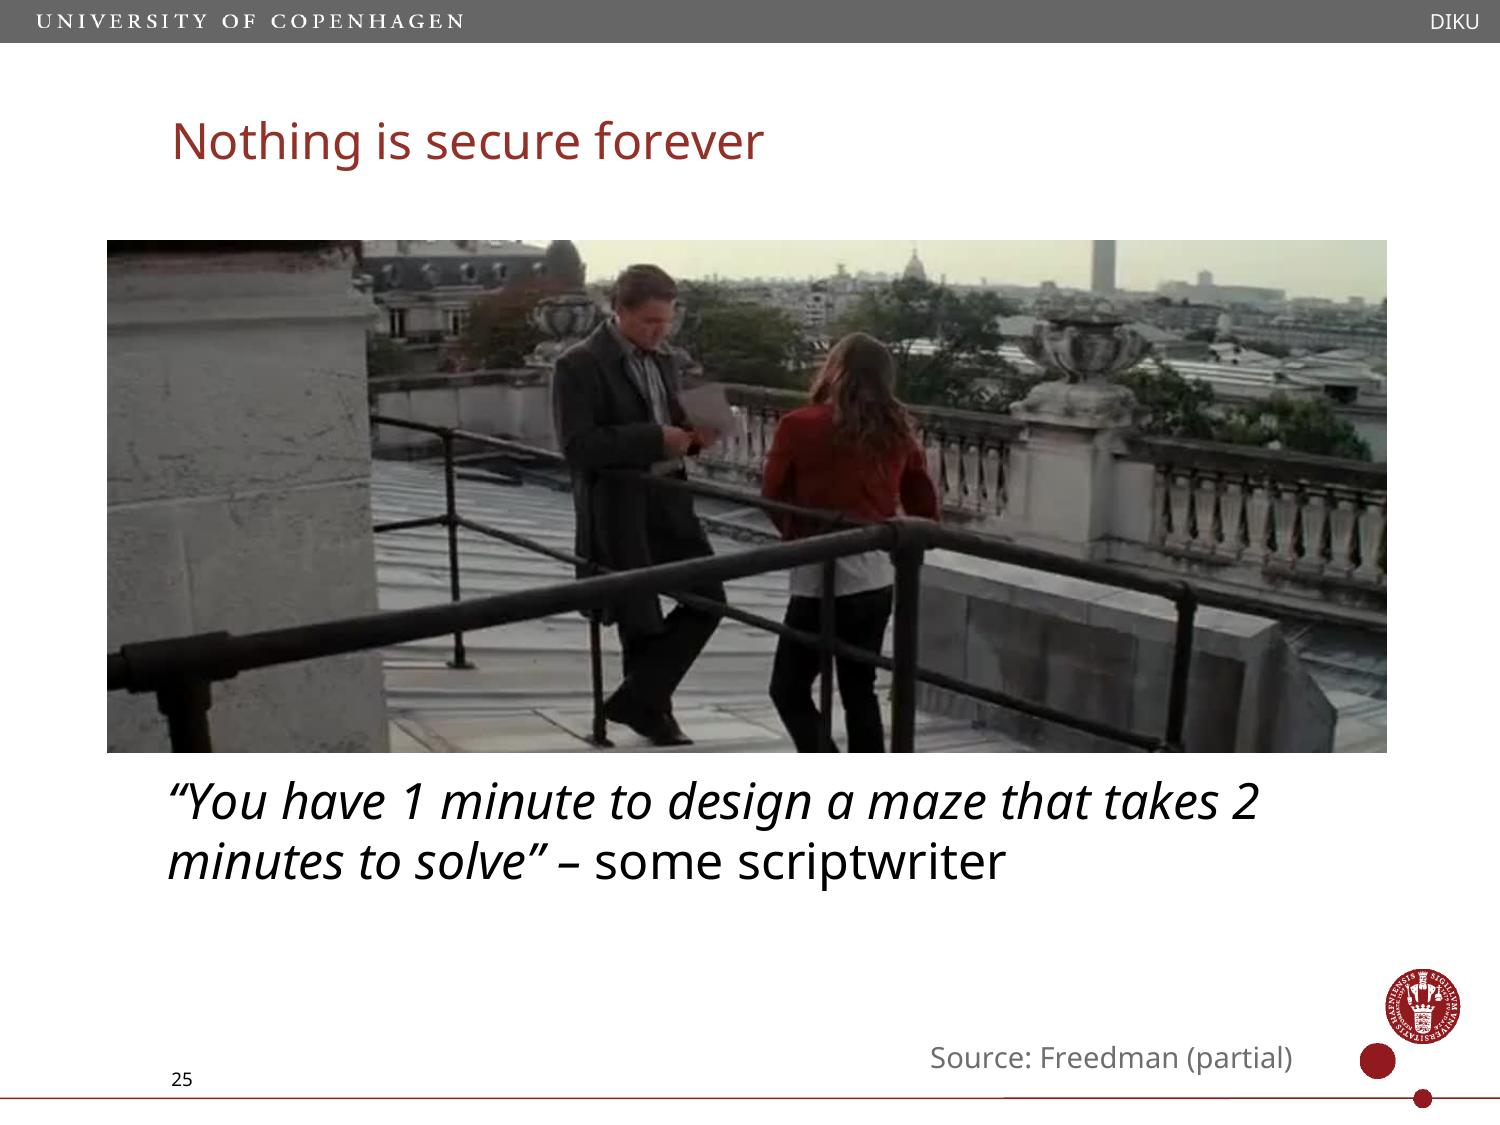

DIKU
Nothing is secure forever
“You have 1 minute to design a maze that takes 2 minutes to solve” – some scriptwriter
Source: Freedman (partial)